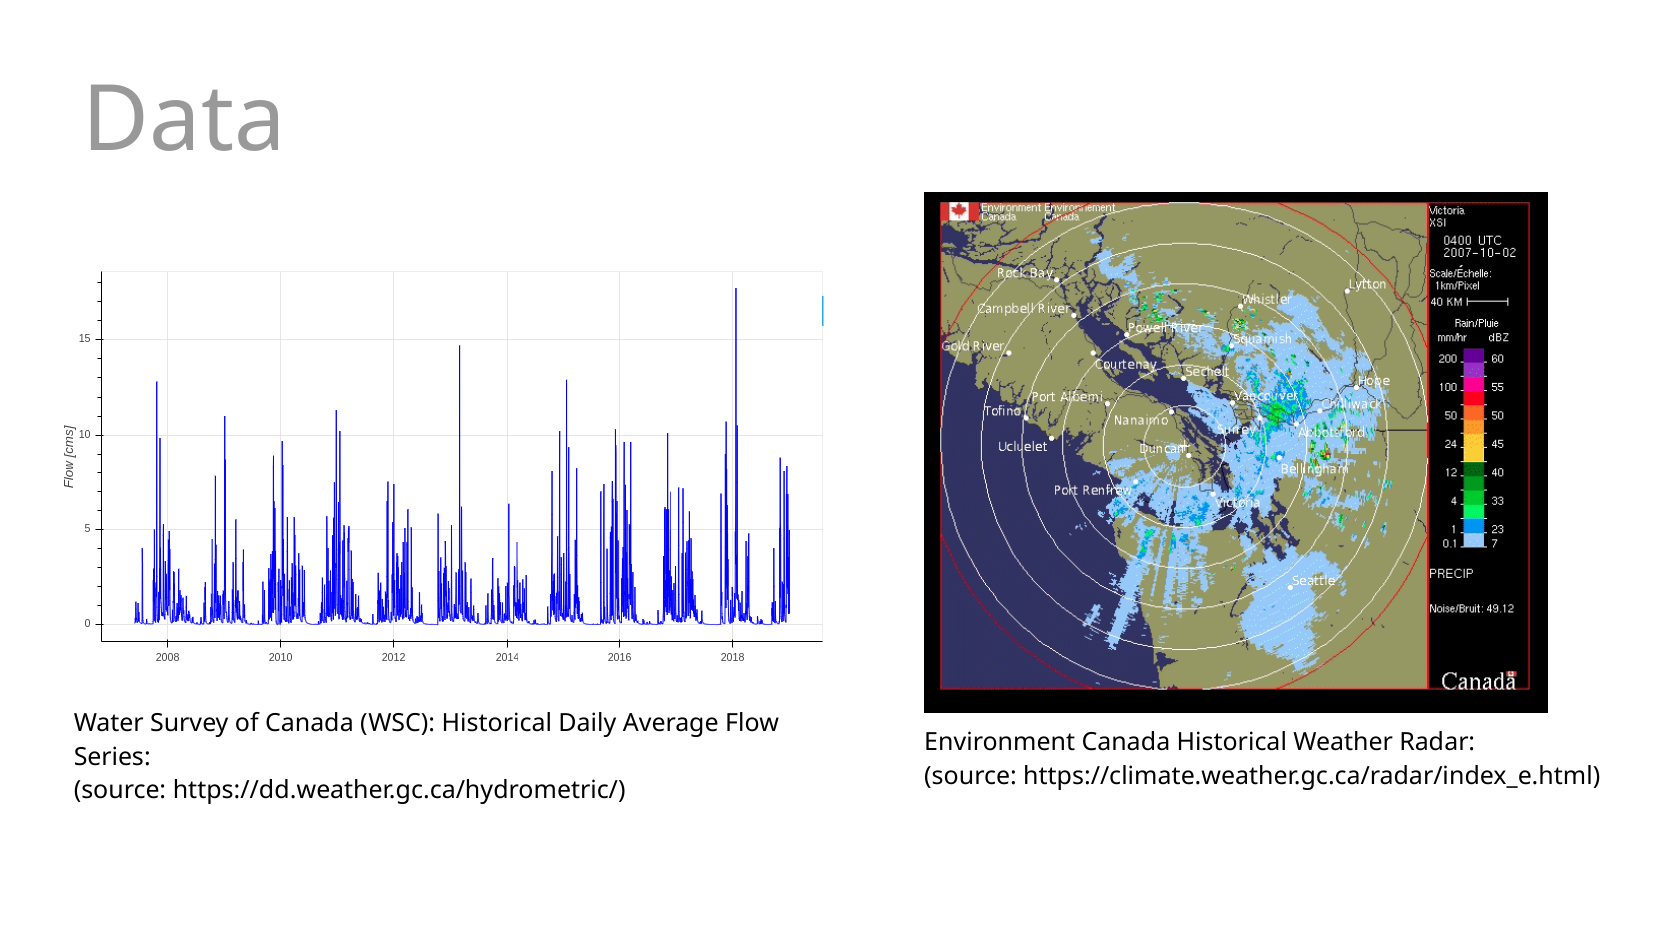

# Data
Water Survey of Canada (WSC): Historical Daily Average Flow Series:
(source: https://dd.weather.gc.ca/hydrometric/)
Environment Canada Historical Weather Radar:
(source: https://climate.weather.gc.ca/radar/index_e.html)